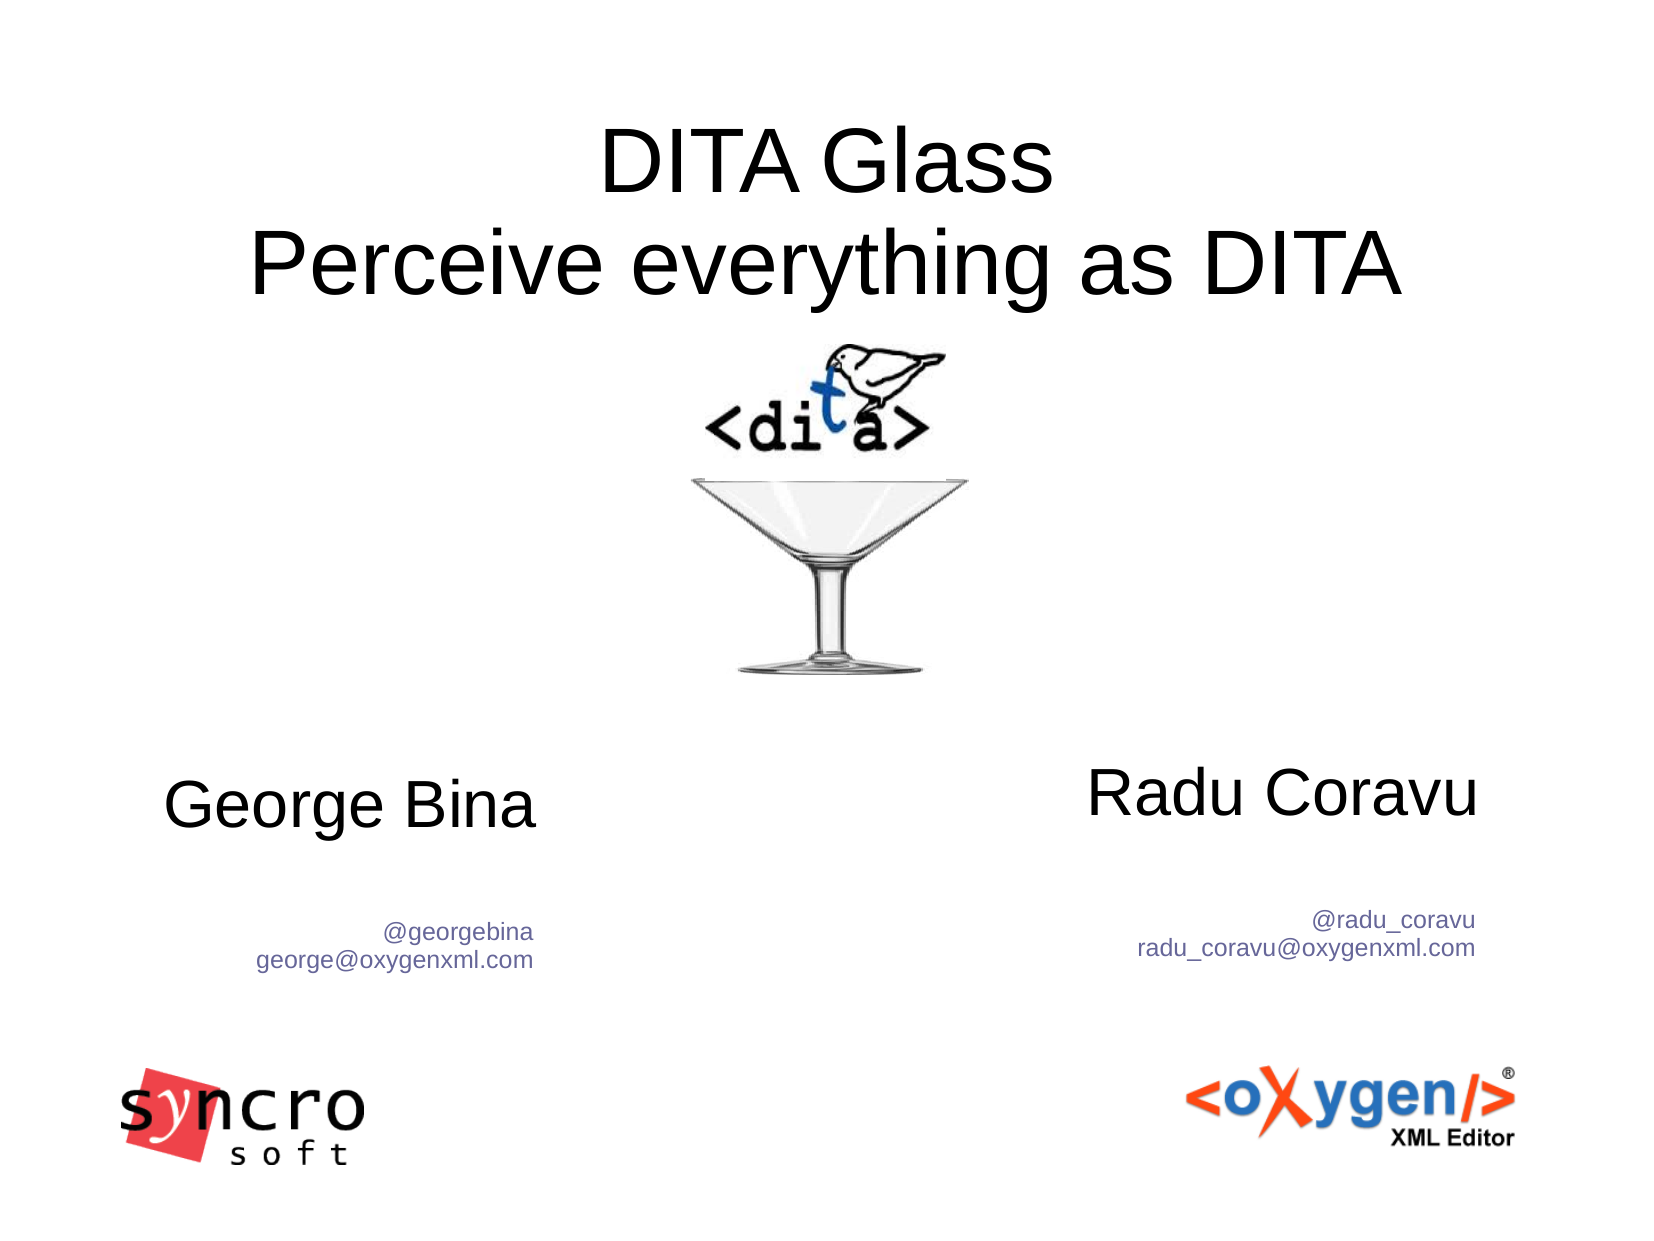

# DITA Glass Perceive everything as DITA
Radu Coravu
@radu_coravu
radu_coravu@oxygenxml.com
George Bina
@georgebina
george@oxygenxml.com